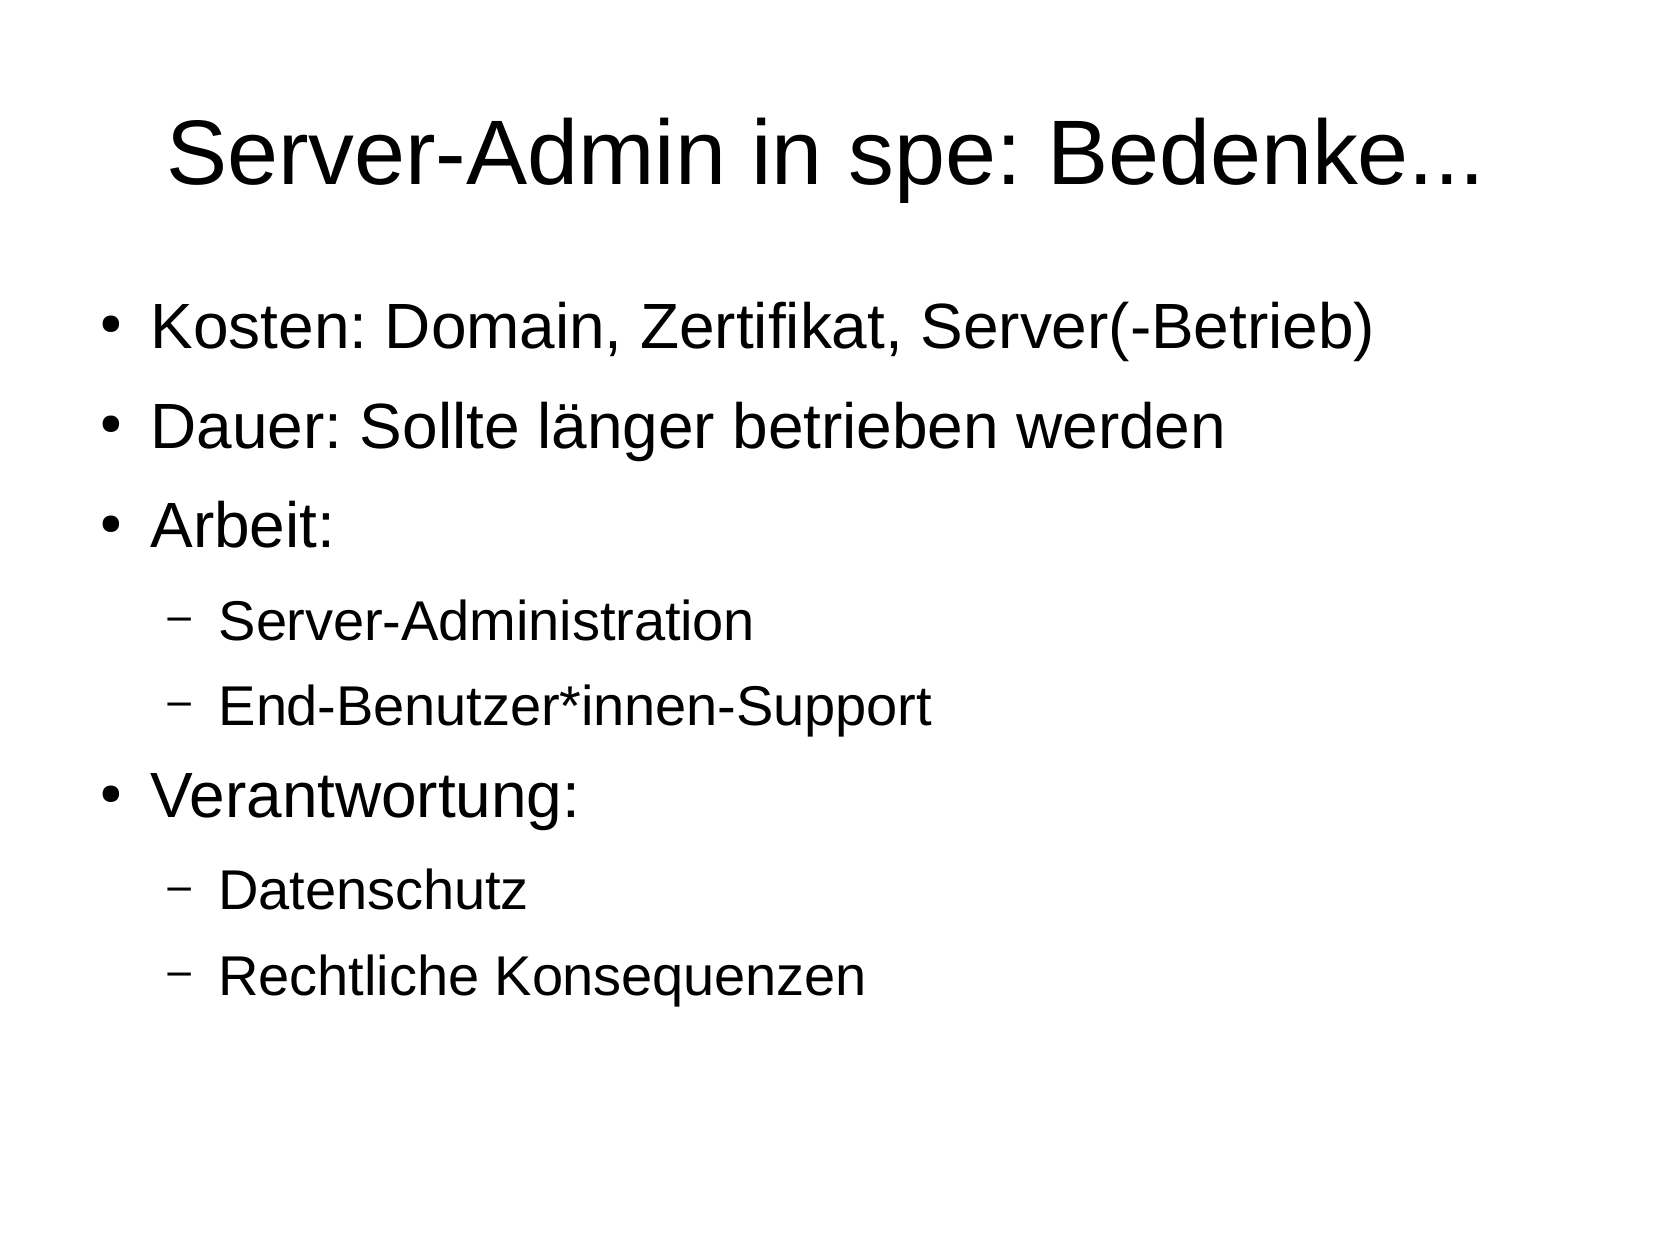

# Server-Admin in spe: Bedenke...
Kosten: Domain, Zertifikat, Server(-Betrieb)
Dauer: Sollte länger betrieben werden
Arbeit:
Server-Administration
End-Benutzer*innen-Support
Verantwortung:
Datenschutz
Rechtliche Konsequenzen